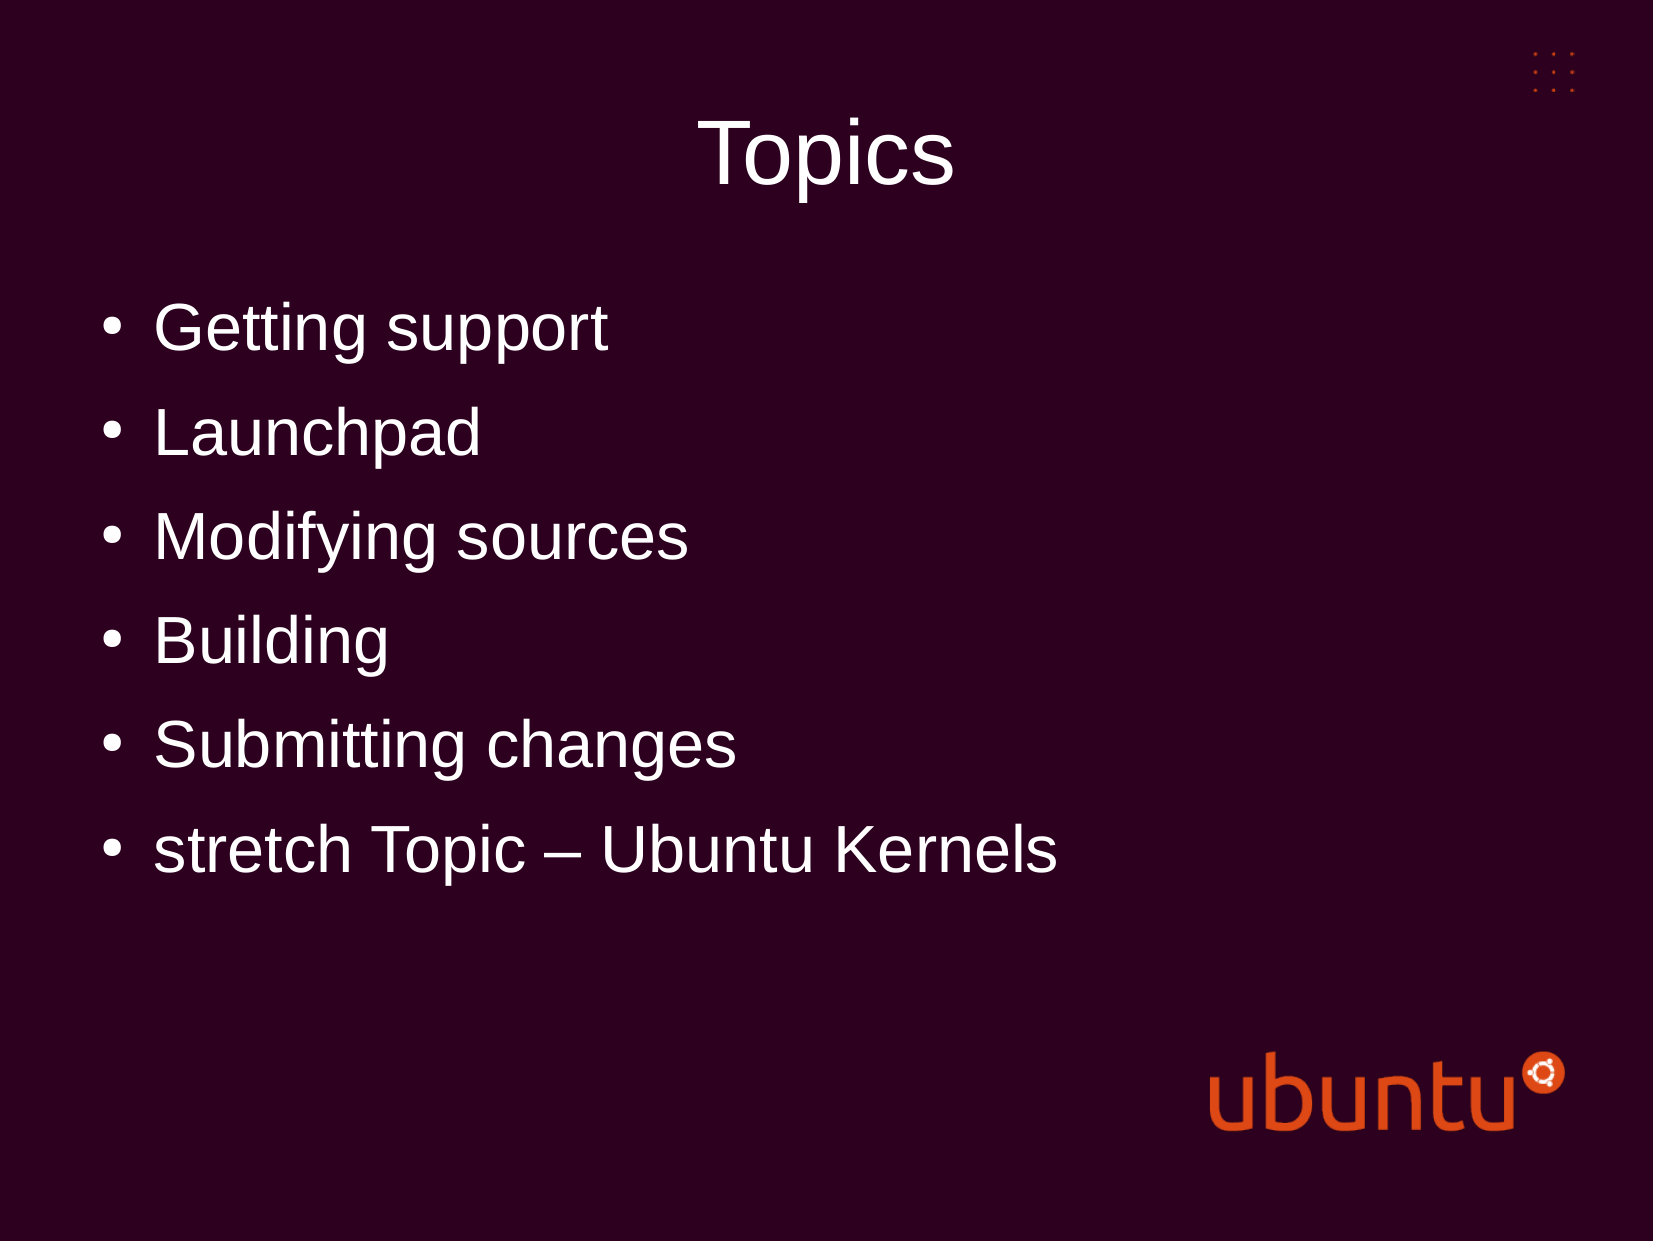

# Topics
Getting support
Launchpad
Modifying sources
Building
Submitting changes
stretch Topic – Ubuntu Kernels